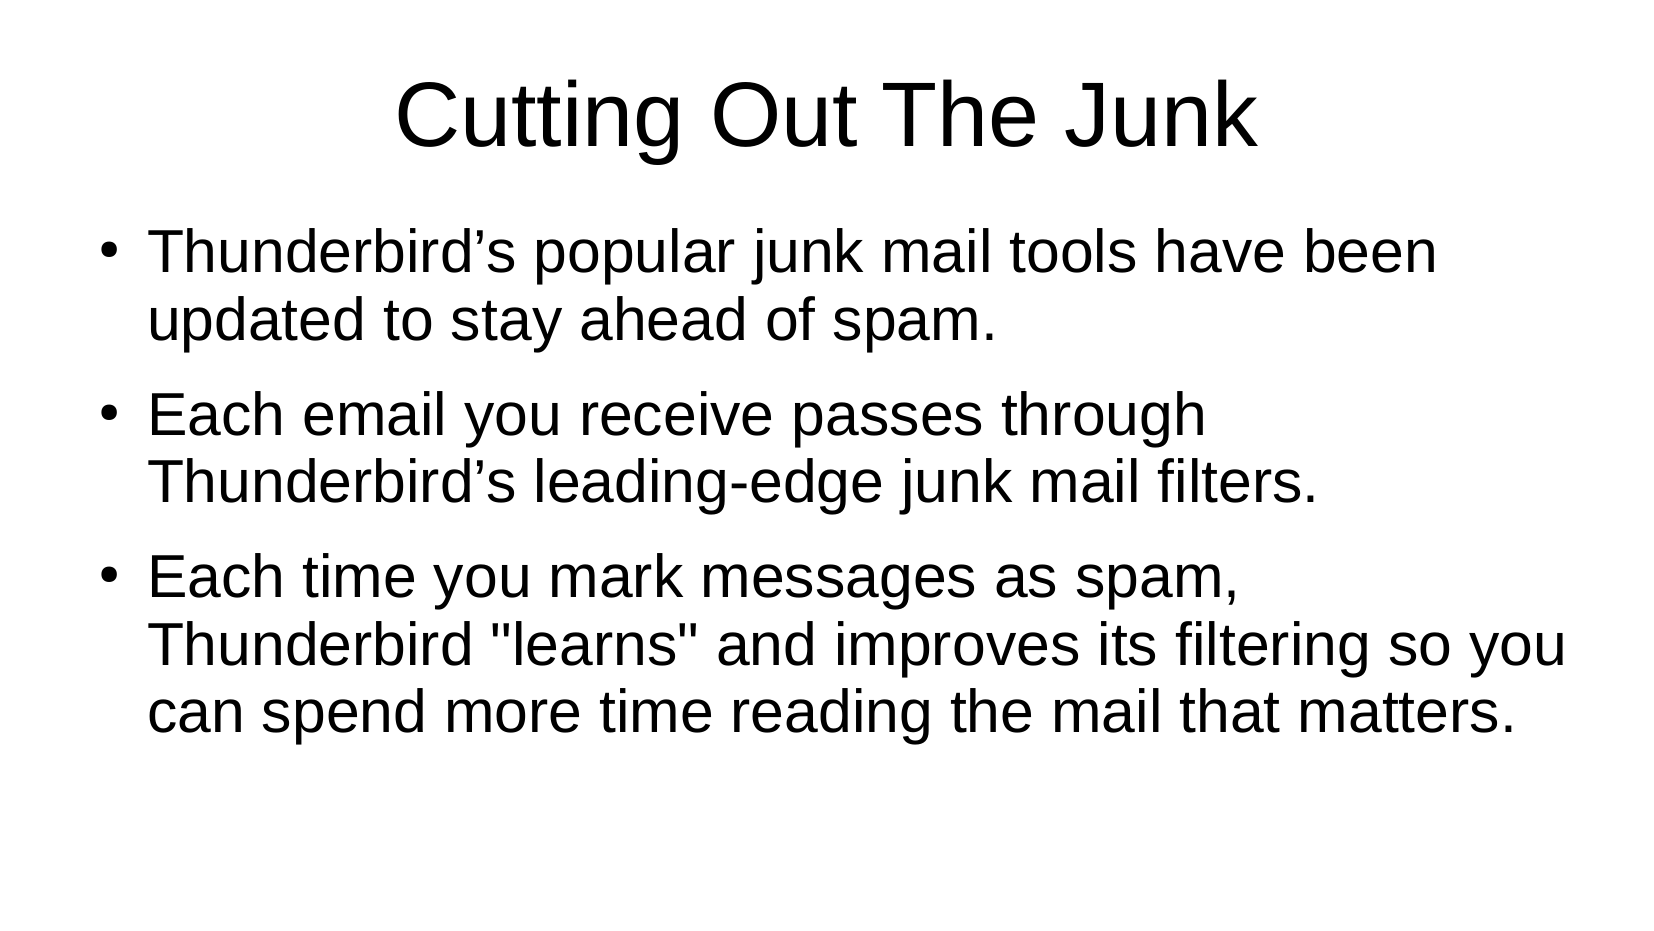

# Cutting Out The Junk
Thunderbird’s popular junk mail tools have been updated to stay ahead of spam.
Each email you receive passes through Thunderbird’s leading-edge junk mail filters.
Each time you mark messages as spam, Thunderbird "learns" and improves its filtering so you can spend more time reading the mail that matters.